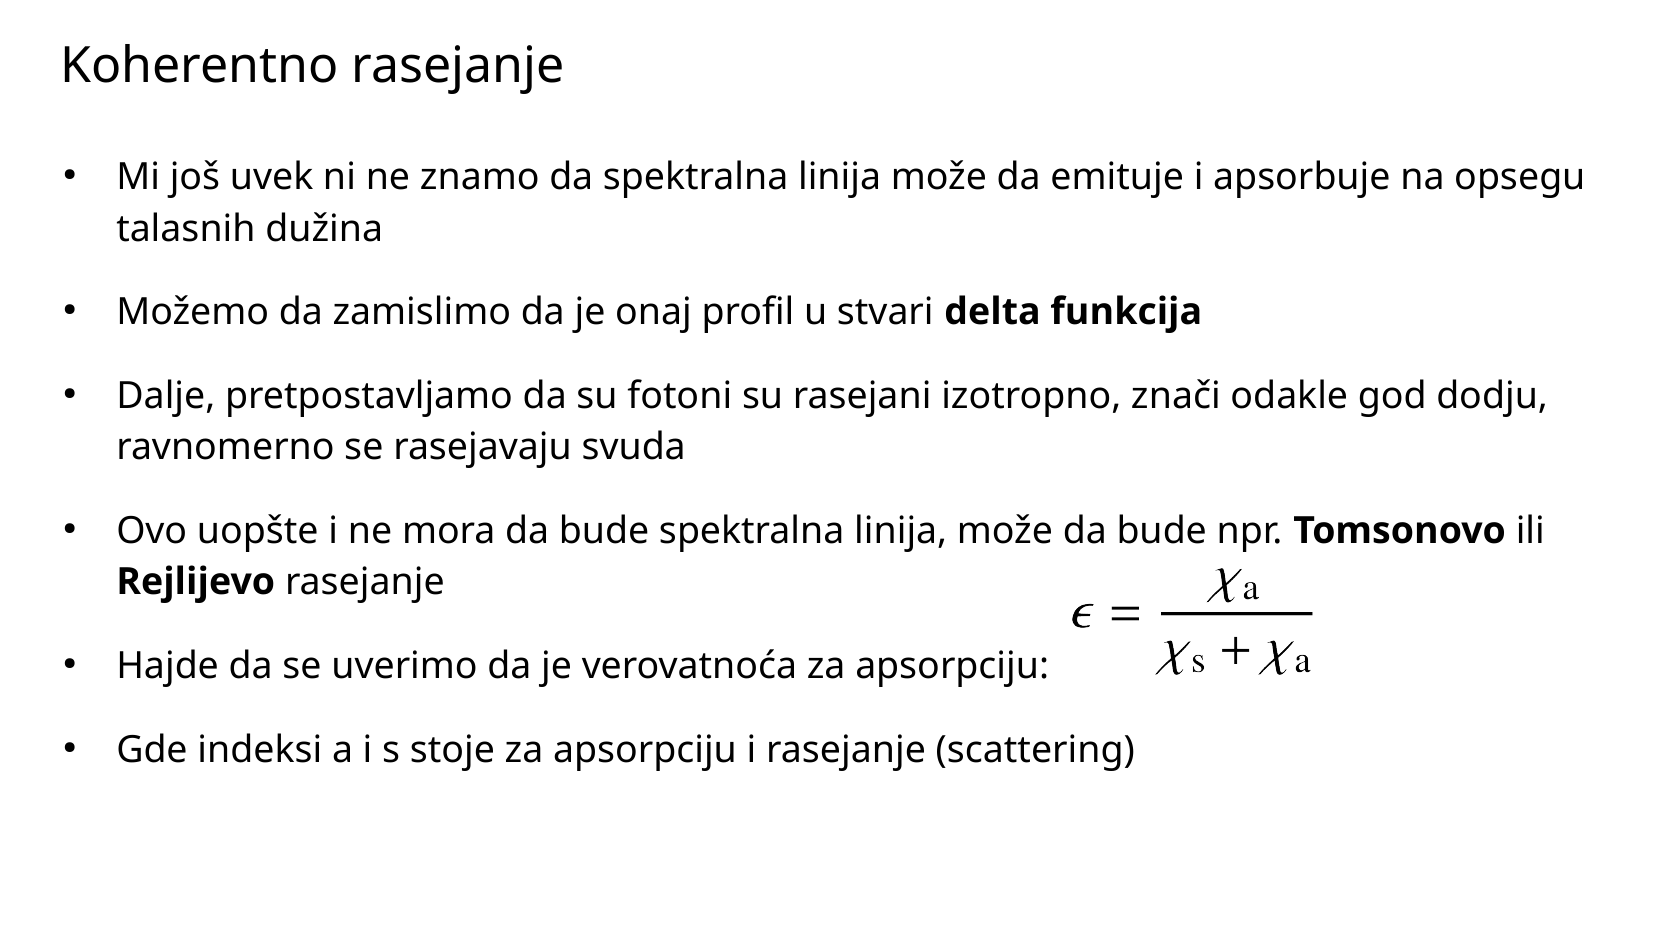

# Koherentno rasejanje
Mi još uvek ni ne znamo da spektralna linija može da emituje i apsorbuje na opsegu talasnih dužina
Možemo da zamislimo da je onaj profil u stvari delta funkcija
Dalje, pretpostavljamo da su fotoni su rasejani izotropno, znači odakle god dodju, ravnomerno se rasejavaju svuda
Ovo uopšte i ne mora da bude spektralna linija, može da bude npr. Tomsonovo ili Rejlijevo rasejanje
Hajde da se uverimo da je verovatnoća za apsorpciju:
Gde indeksi a i s stoje za apsorpciju i rasejanje (scattering)